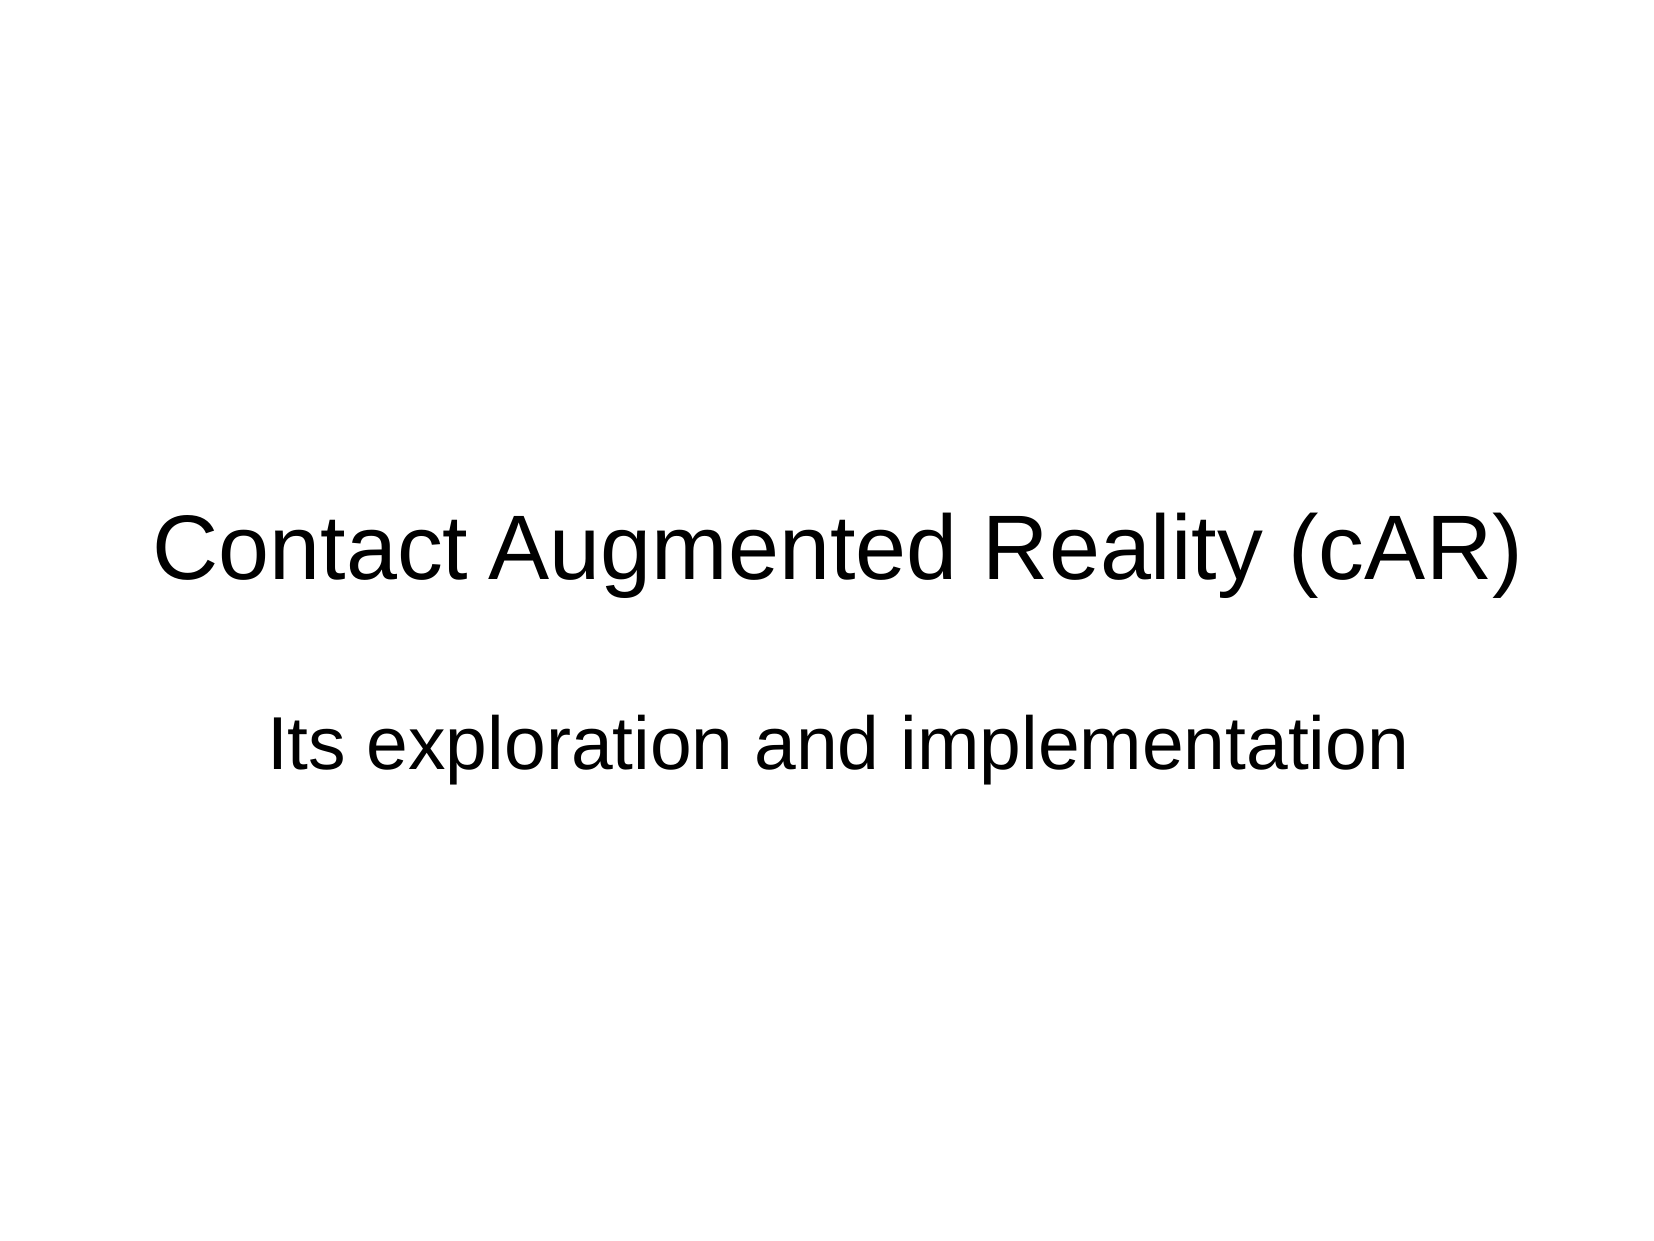

# Contact Augmented Reality (cAR) Its exploration and implementation